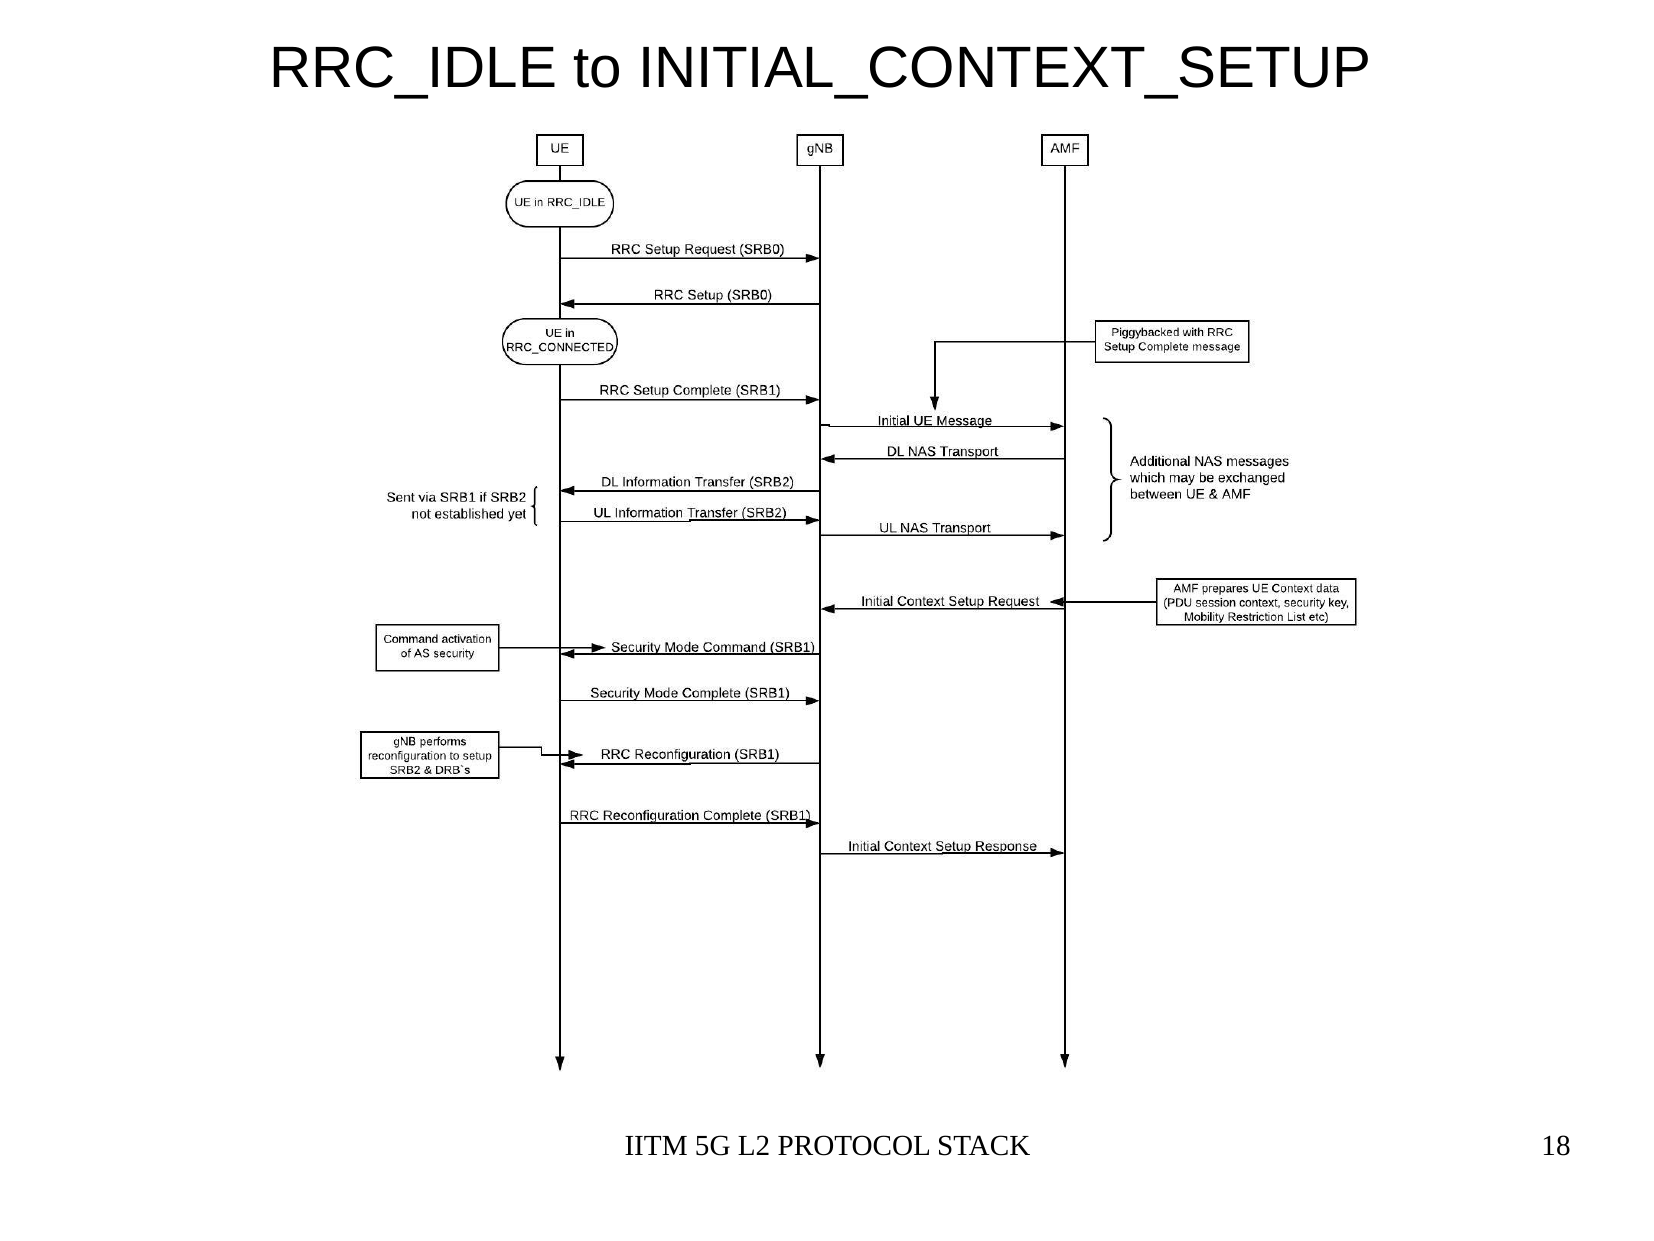

# RRC_IDLE to INITIAL_CONTEXT_SETUP
IITM 5G L2 PROTOCOL STACK
18